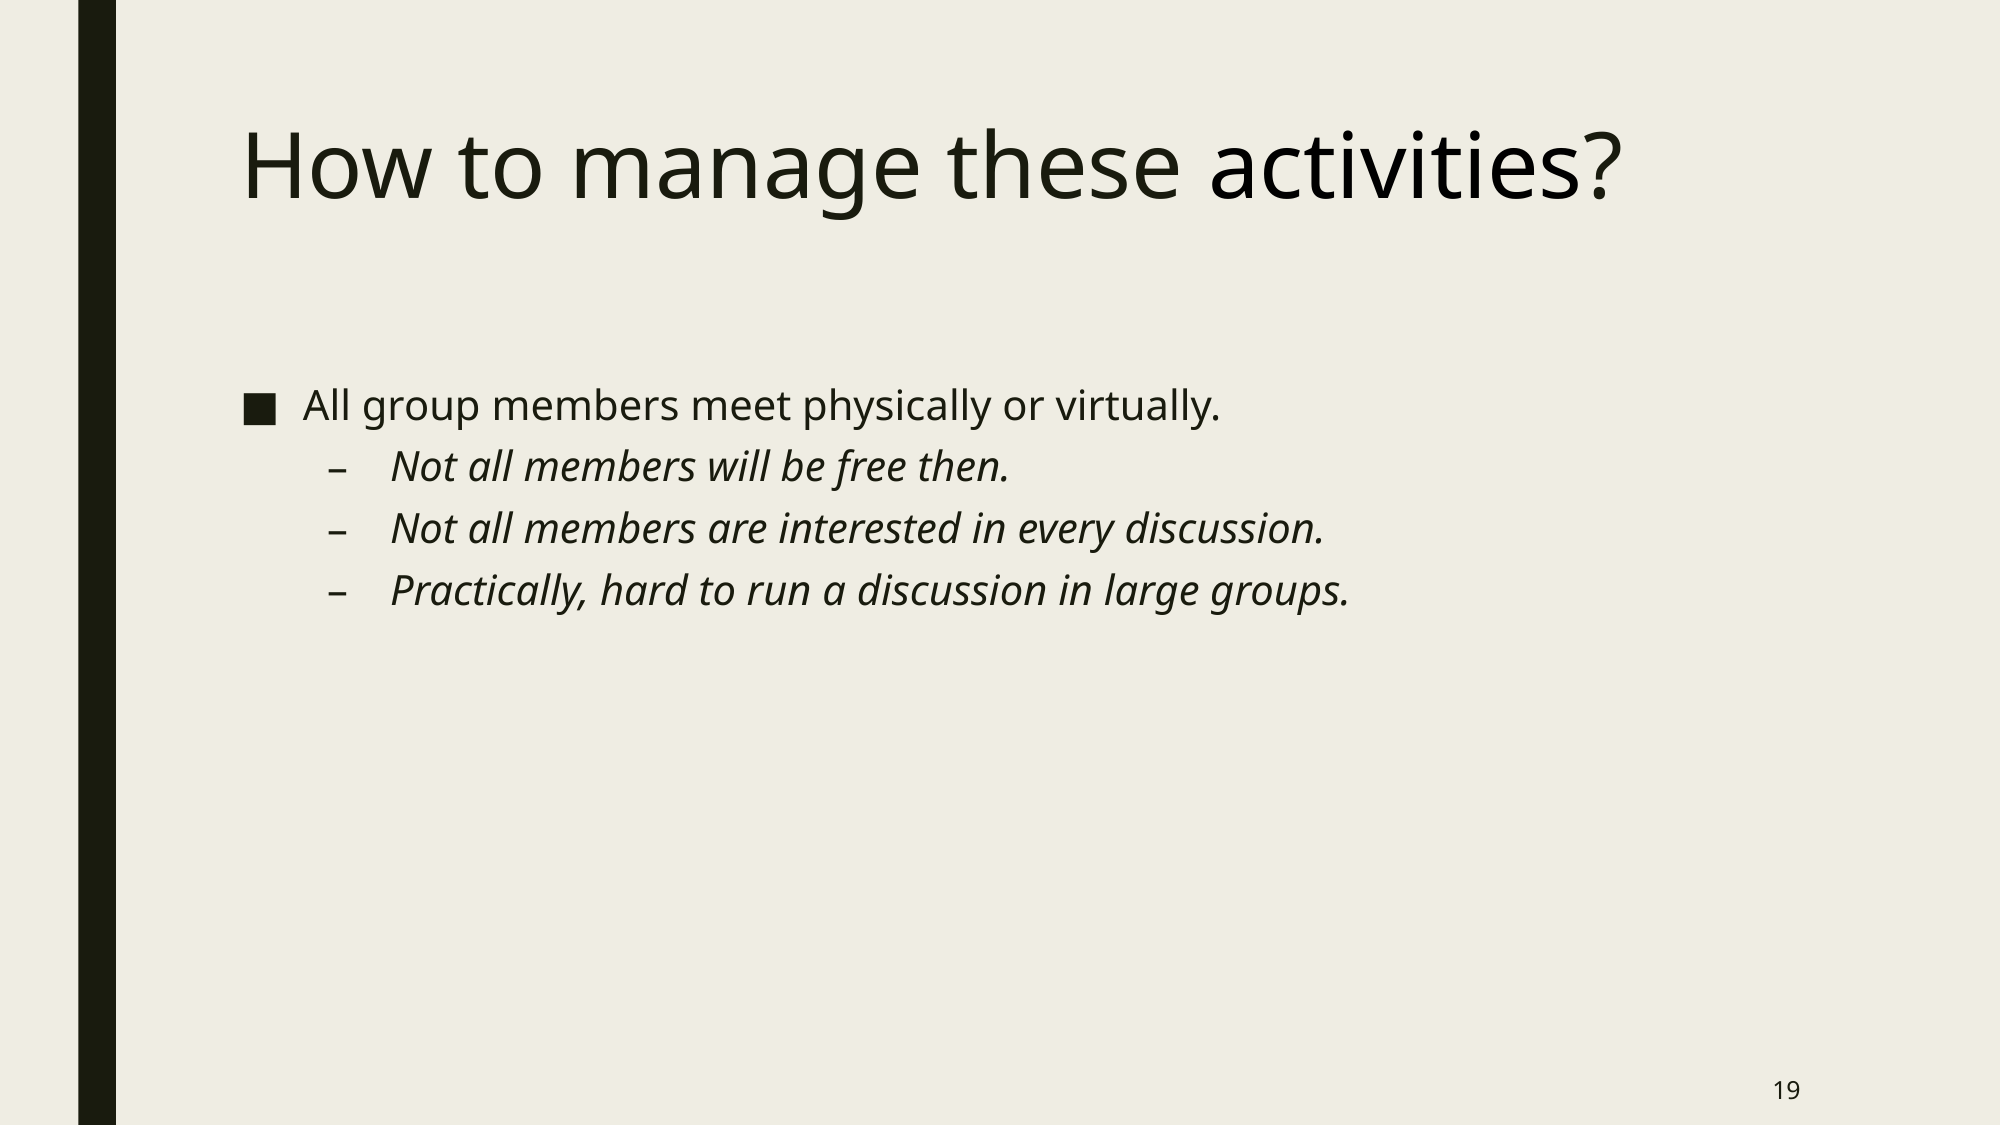

# How to manage these activities?
All group members meet physically or virtually.
Not all members will be free then.
Not all members are interested in every discussion.
Practically, hard to run a discussion in large groups.